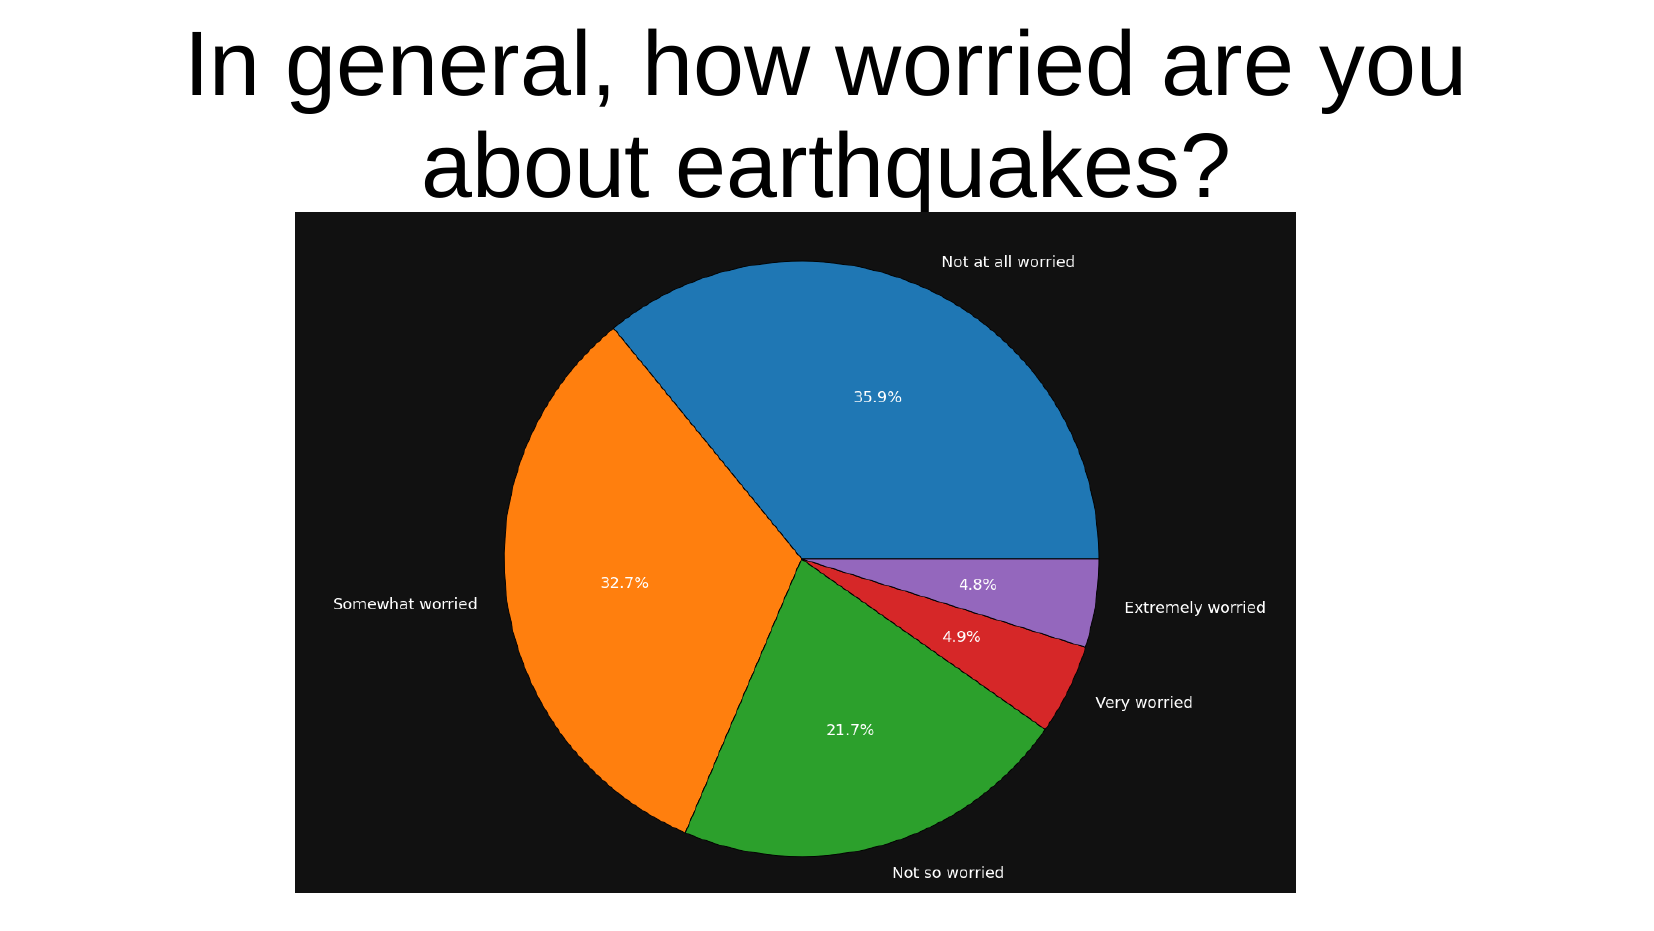

# In general, how worried are you about earthquakes?